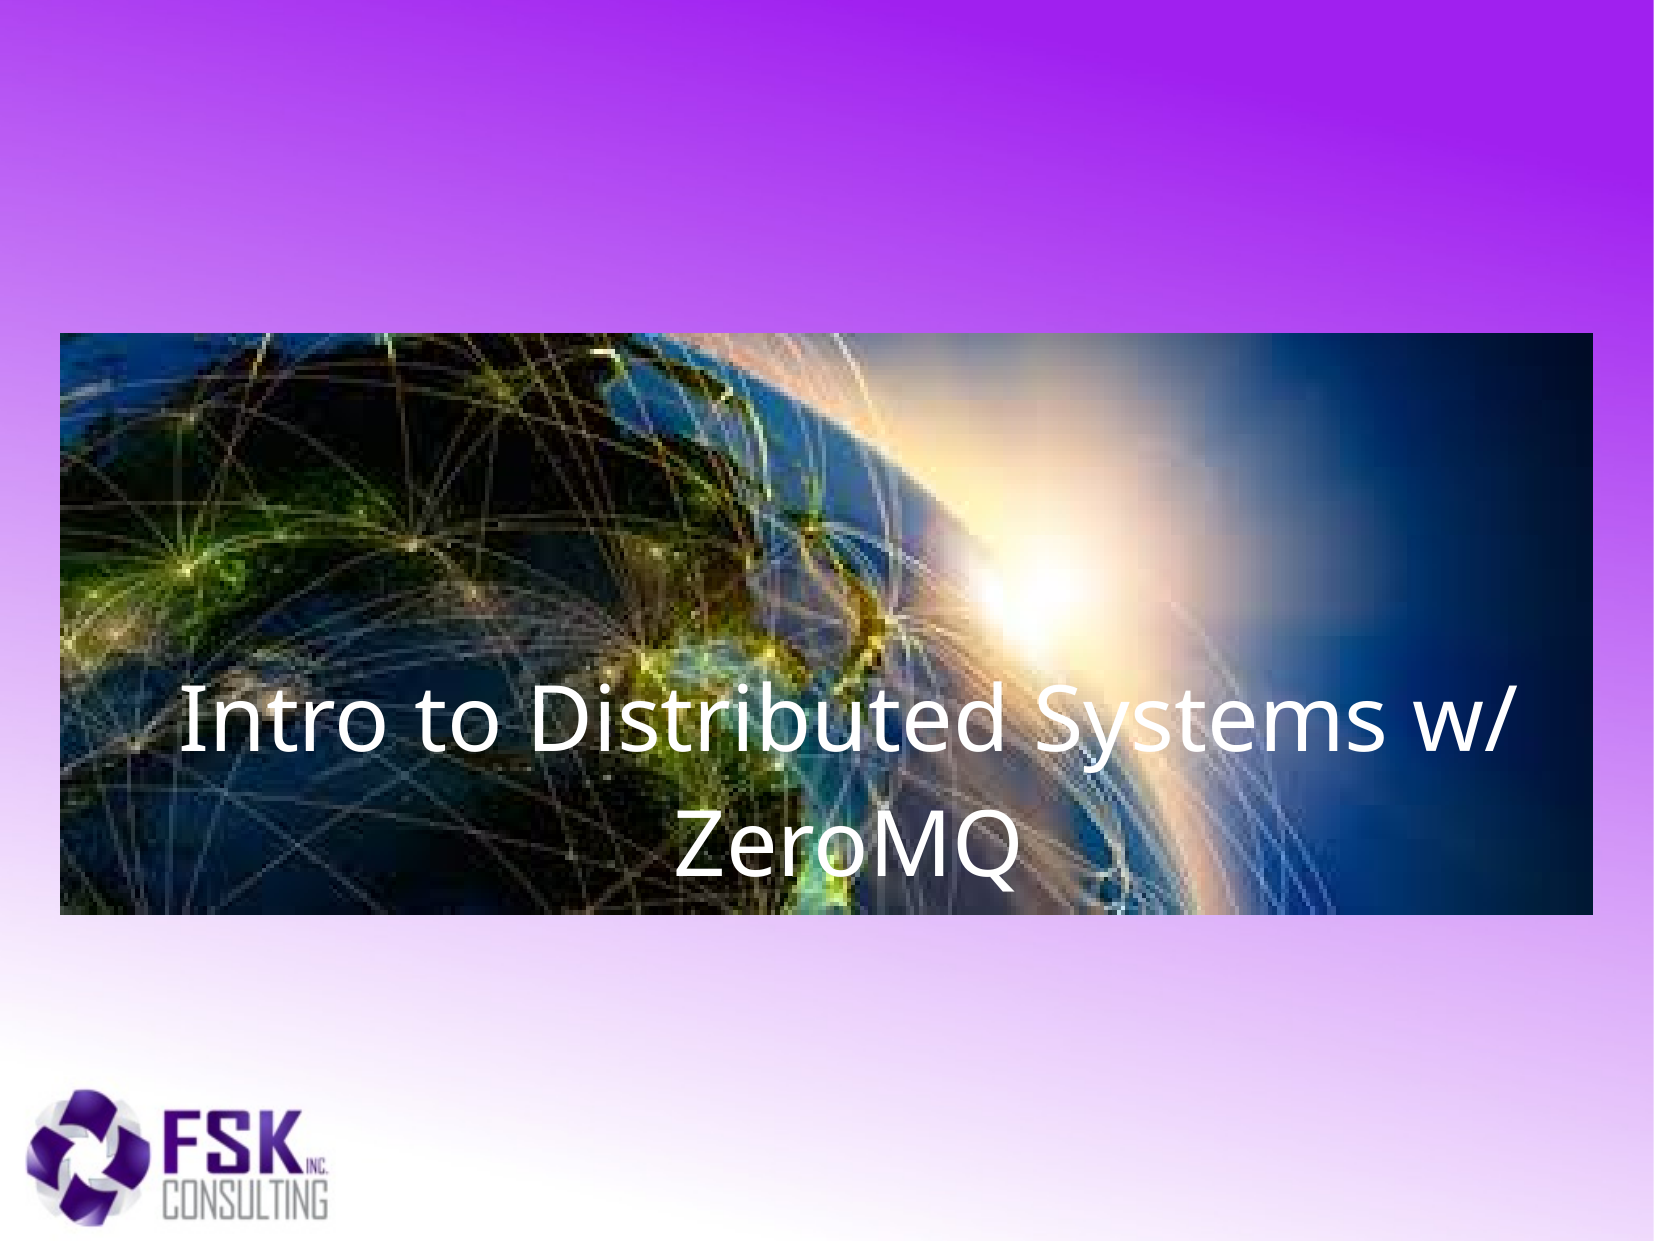

#
Intro to Distributed Systems w/ ZeroMQ